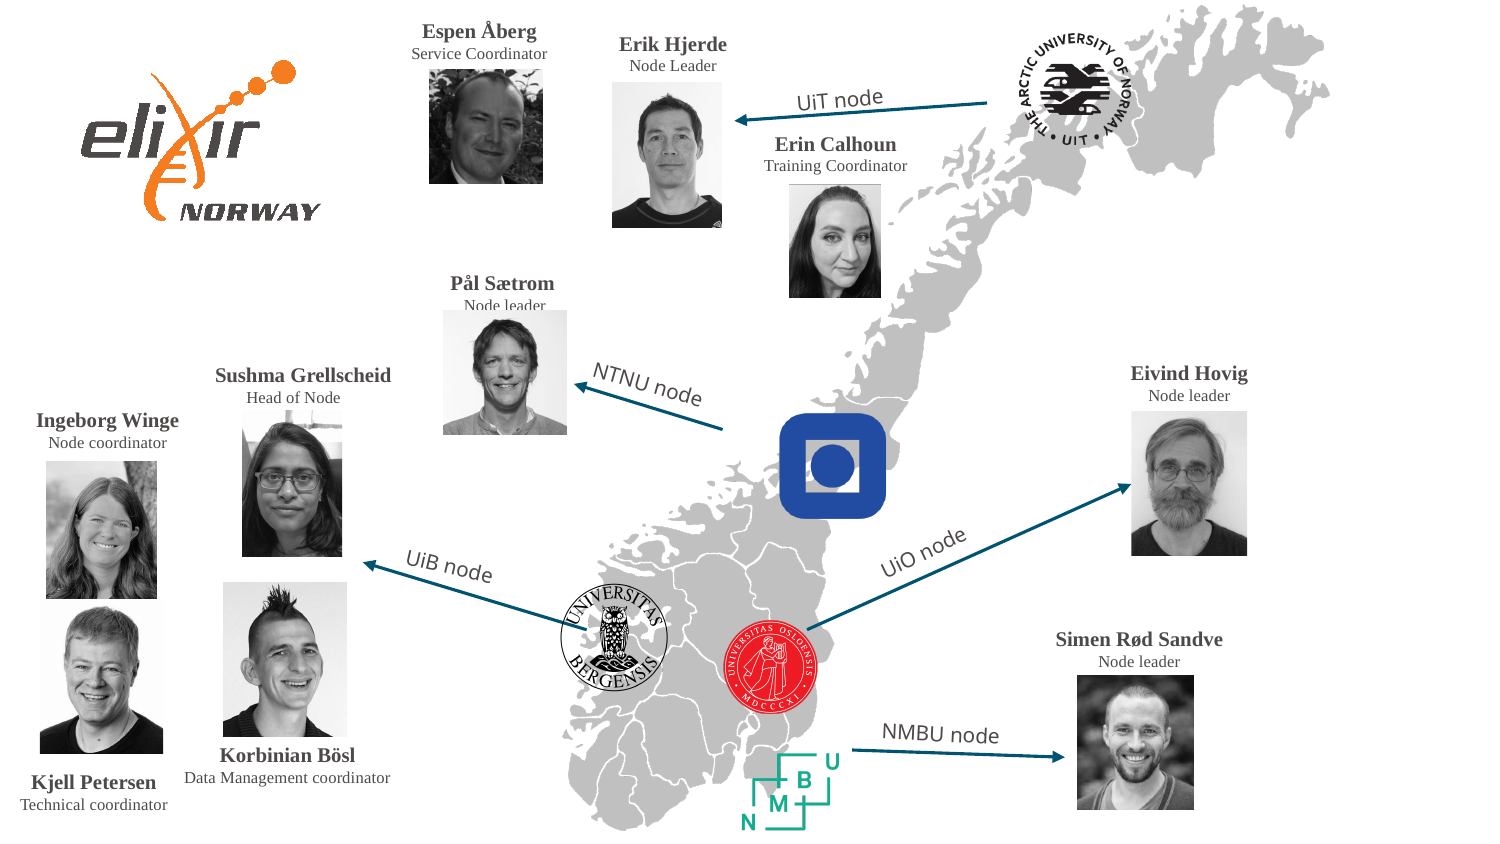

Espen Åberg
Service Coordinator
Erik Hjerde
Node Leader
UiT node
Erin Calhoun
Training Coordinator
Pål Sætrom
Node leader
Eivind Hovig
Node leader
Sushma Grellscheid
Head of Node
NTNU node
Ingeborg Winge
Node coordinator
UiO node
UiB node
Simen Rød Sandve
Node leader
NMBU node
Korbinian Bösl
Data Management coordinator
Kjell Petersen
Technical coordinator